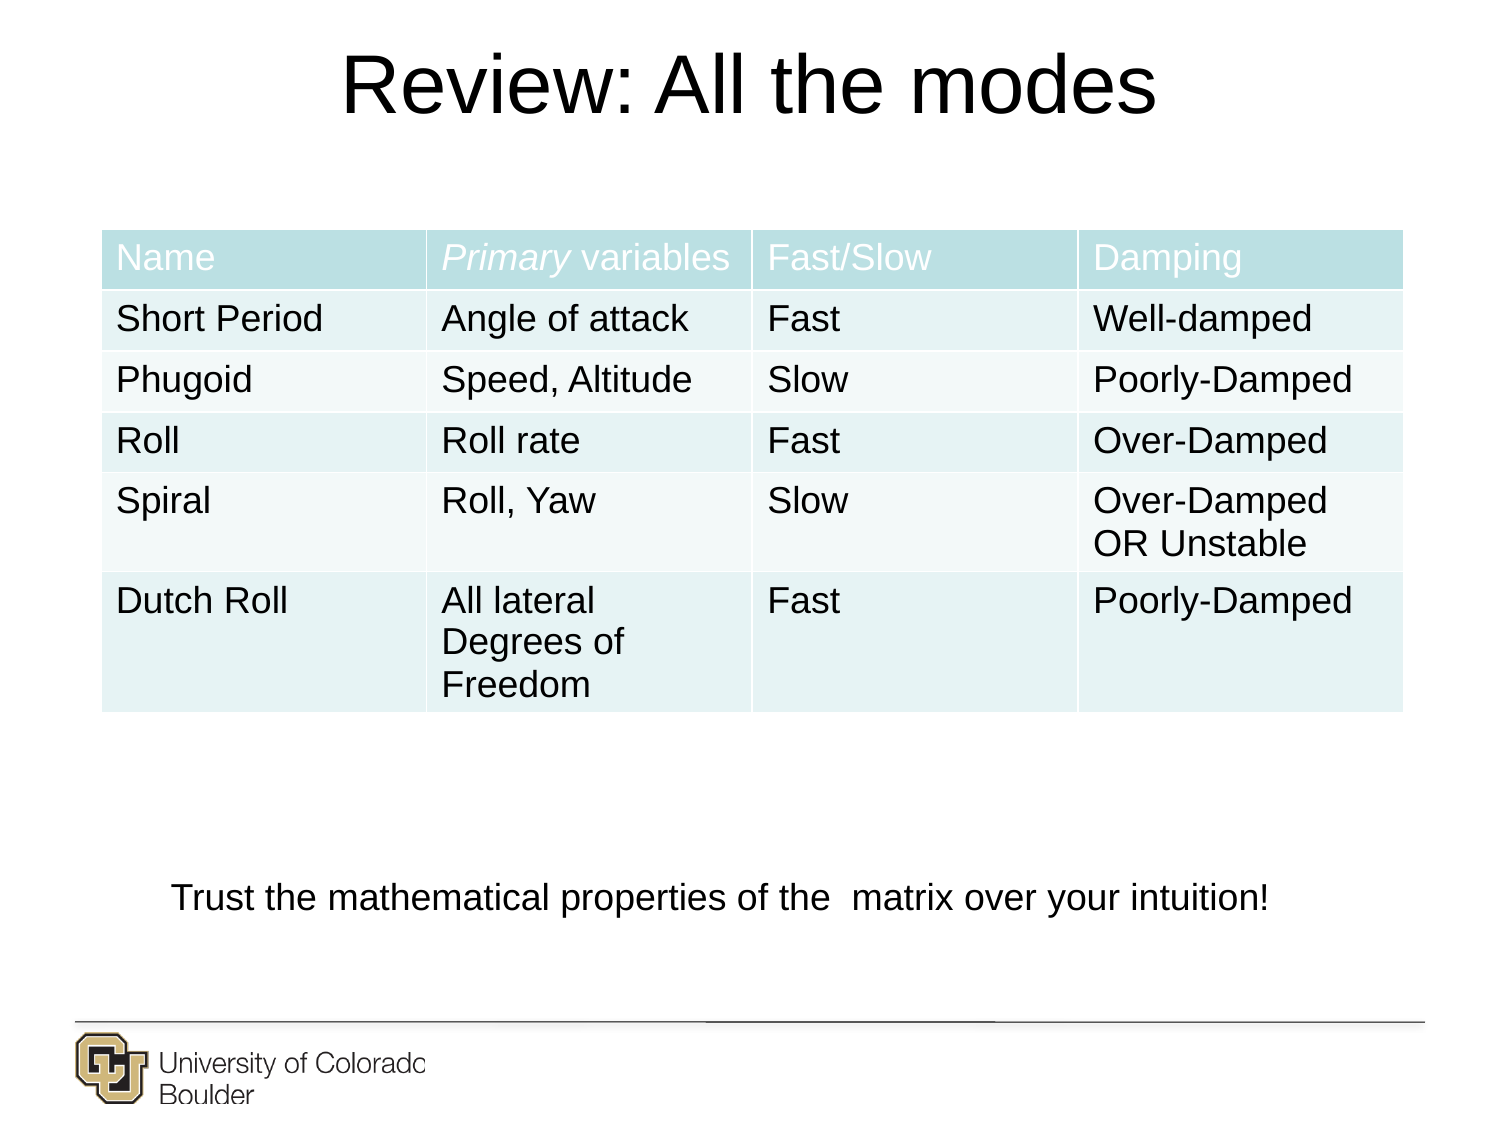

# Review: All the modes
| Name | Primary variables | Fast/Slow | Damping |
| --- | --- | --- | --- |
| Short Period | Angle of attack | Fast | Well-damped |
| Phugoid | Speed, Altitude | Slow | Poorly-Damped |
| Roll | Roll rate | Fast | Over-Damped |
| Spiral | Roll, Yaw | Slow | Over-Damped OR Unstable |
| Dutch Roll | All lateral Degrees of Freedom | Fast | Poorly-Damped |
Trust the mathematical properties of the matrix over your intuition!